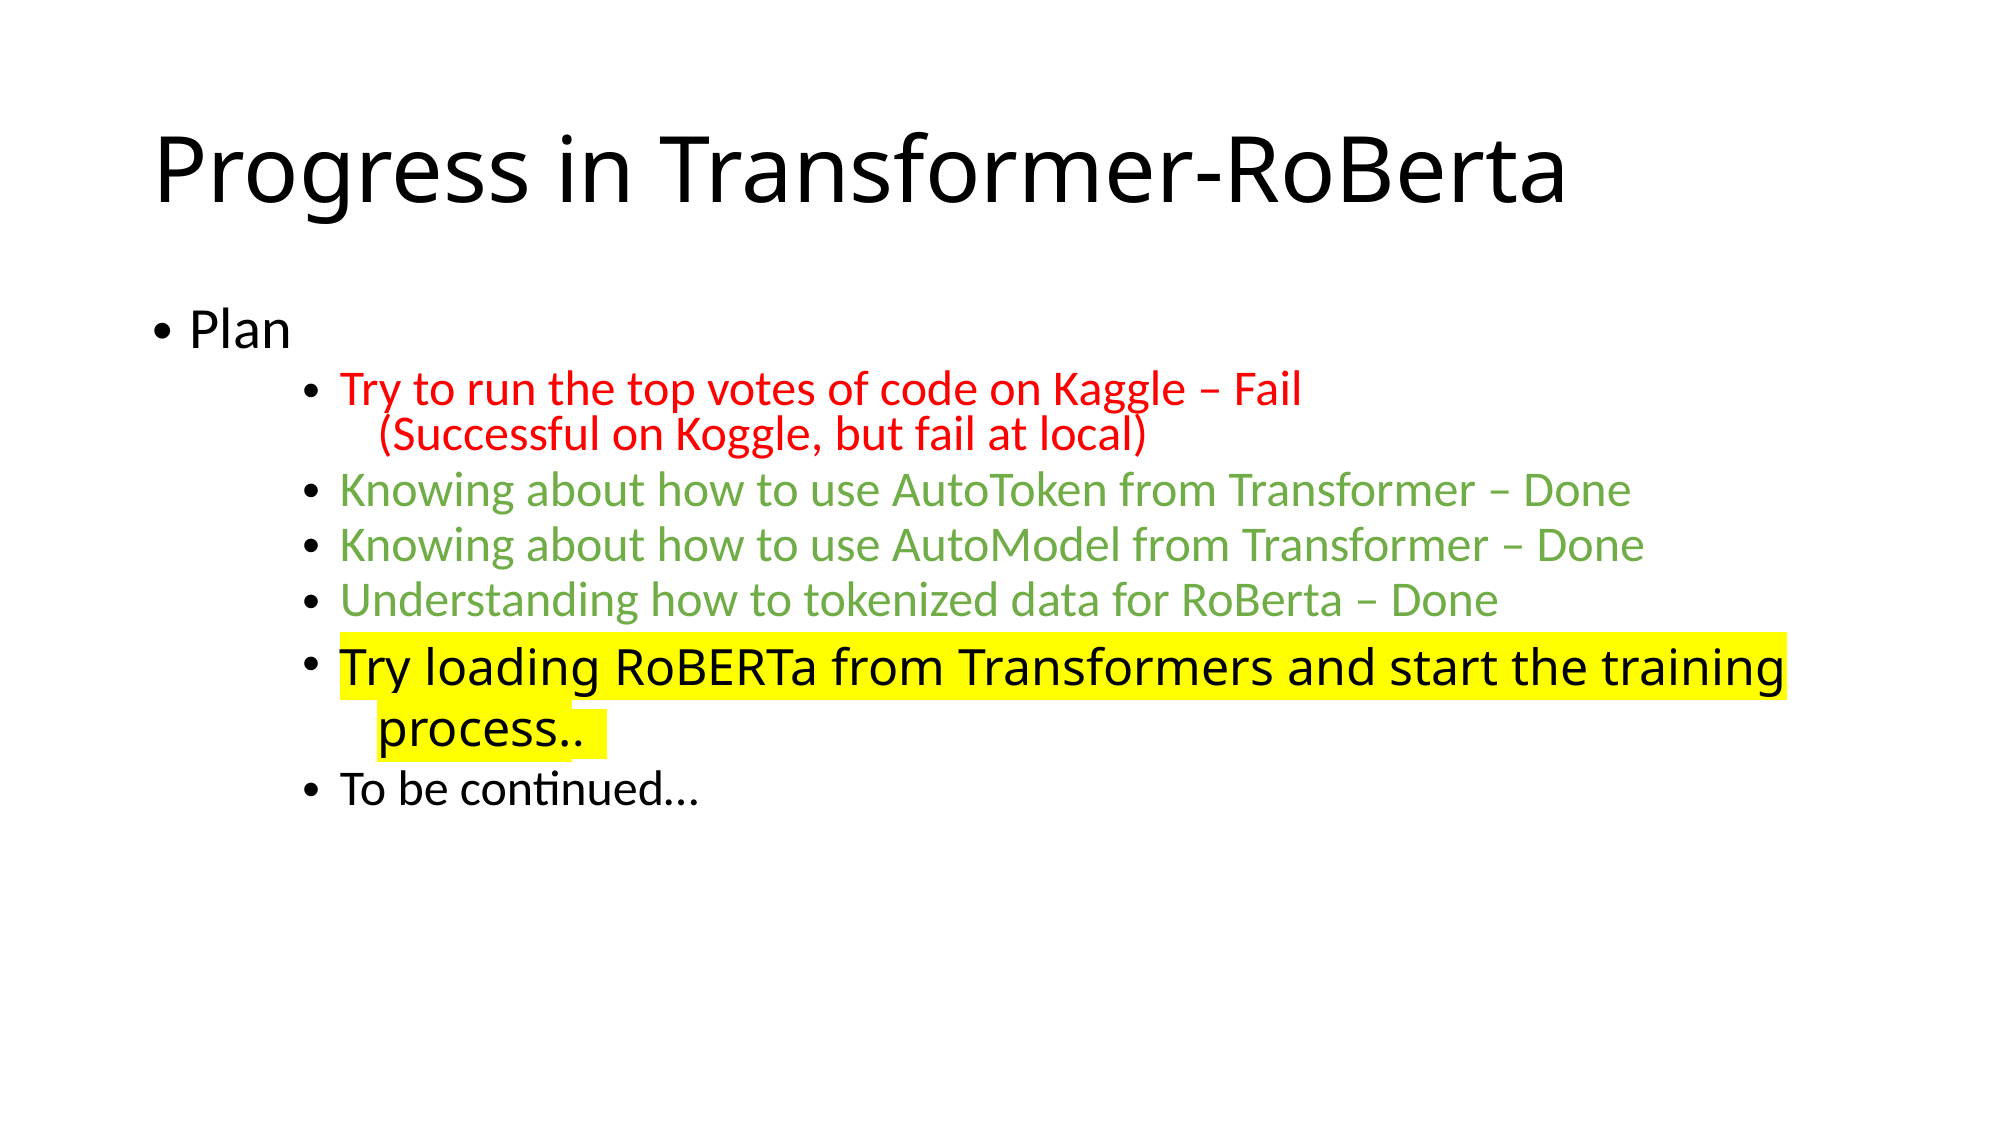

# Progress in Transformer-RoBerta
Plan
Try to run the top votes of code on Kaggle – Fail
(Successful on Koggle, but fail at local)
Knowing about how to use AutoToken from Transformer – Done
Knowing about how to use AutoModel from Transformer – Done
Understanding how to tokenized data for RoBerta – Done
Try loading RoBERTa from Transformers and start the training process..
To be continued…